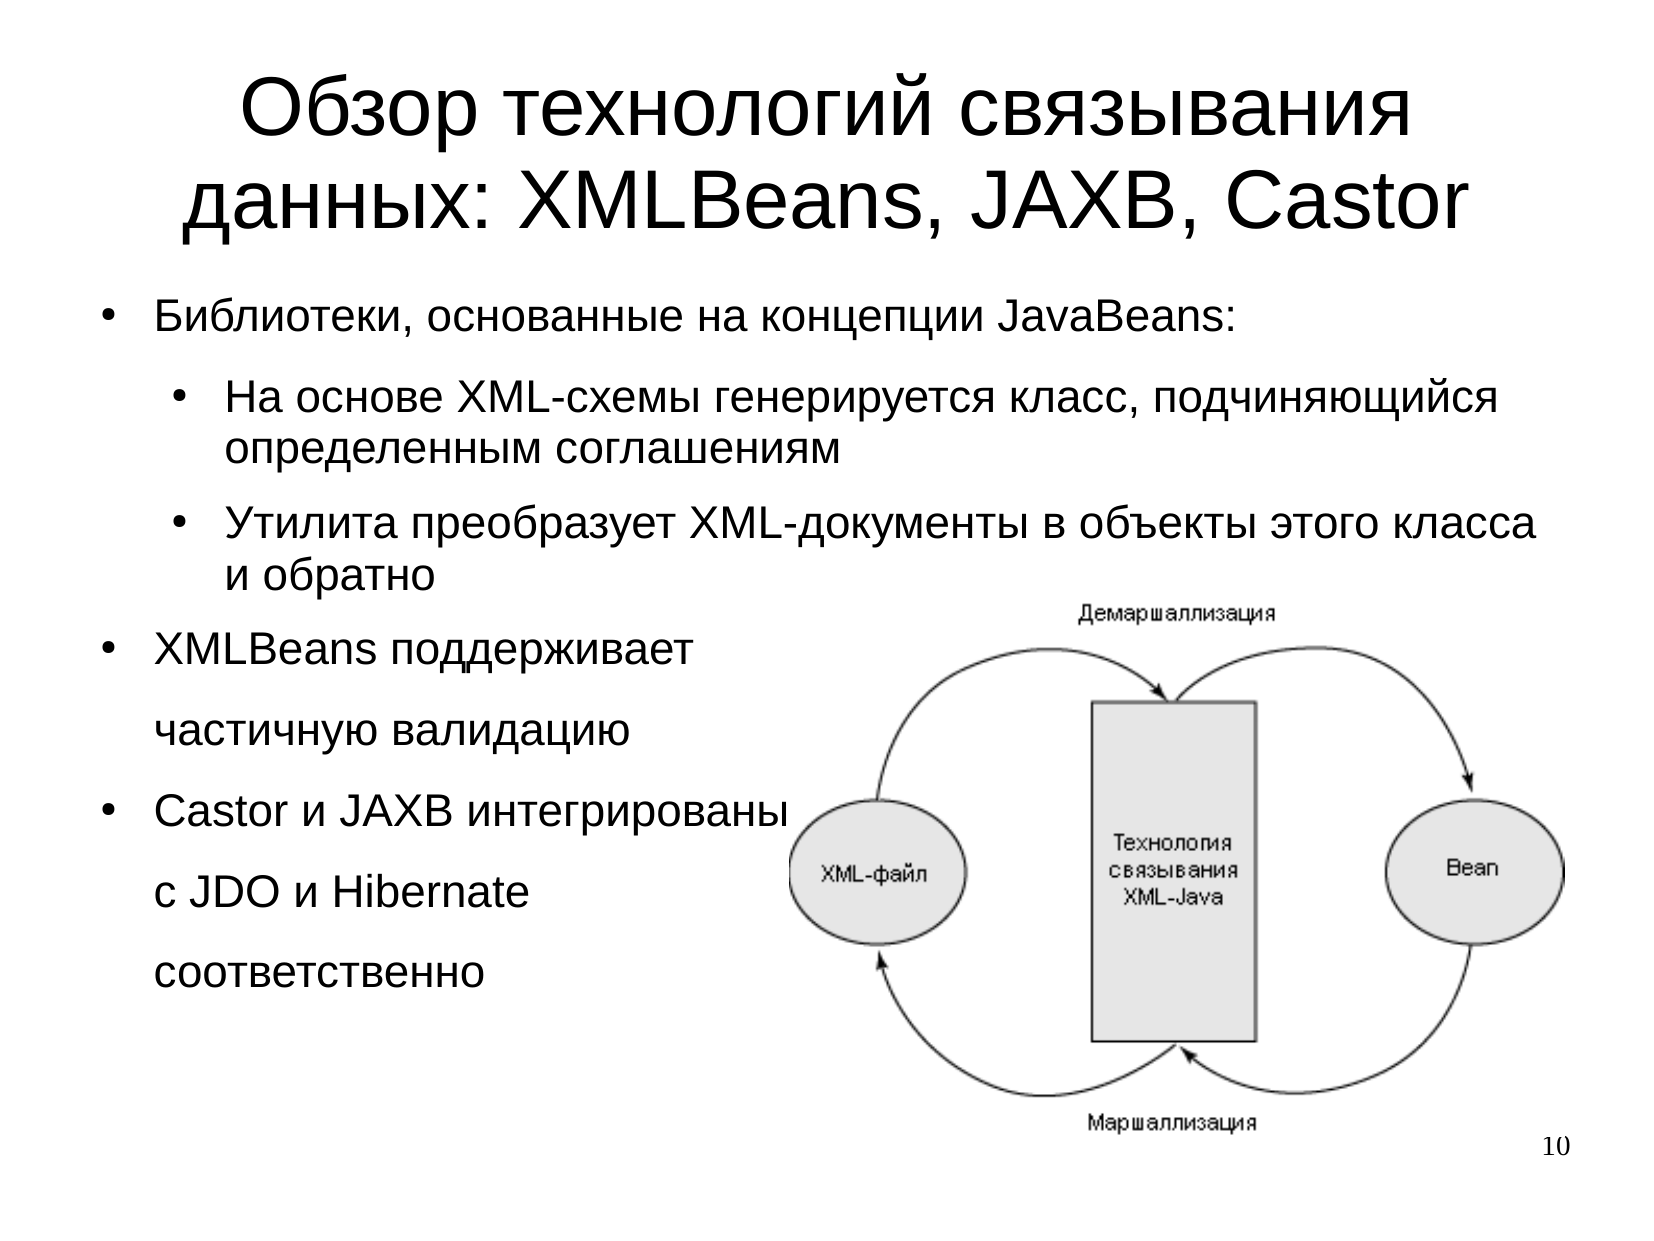

# Обзор технологий связывания данных: XMLBeans, JAXB, Castor
Библиотеки, основанные на концепции JavaBeans:
На основе XML-схемы генерируется класс, подчиняющийся определенным соглашениям
Утилита преобразует XML-документы в объекты этого класса и обратно
XMLBeans поддерживает
частичную валидацию
Castor и JAXB интегрированы
с JDO и Hibernate
соответственно
10